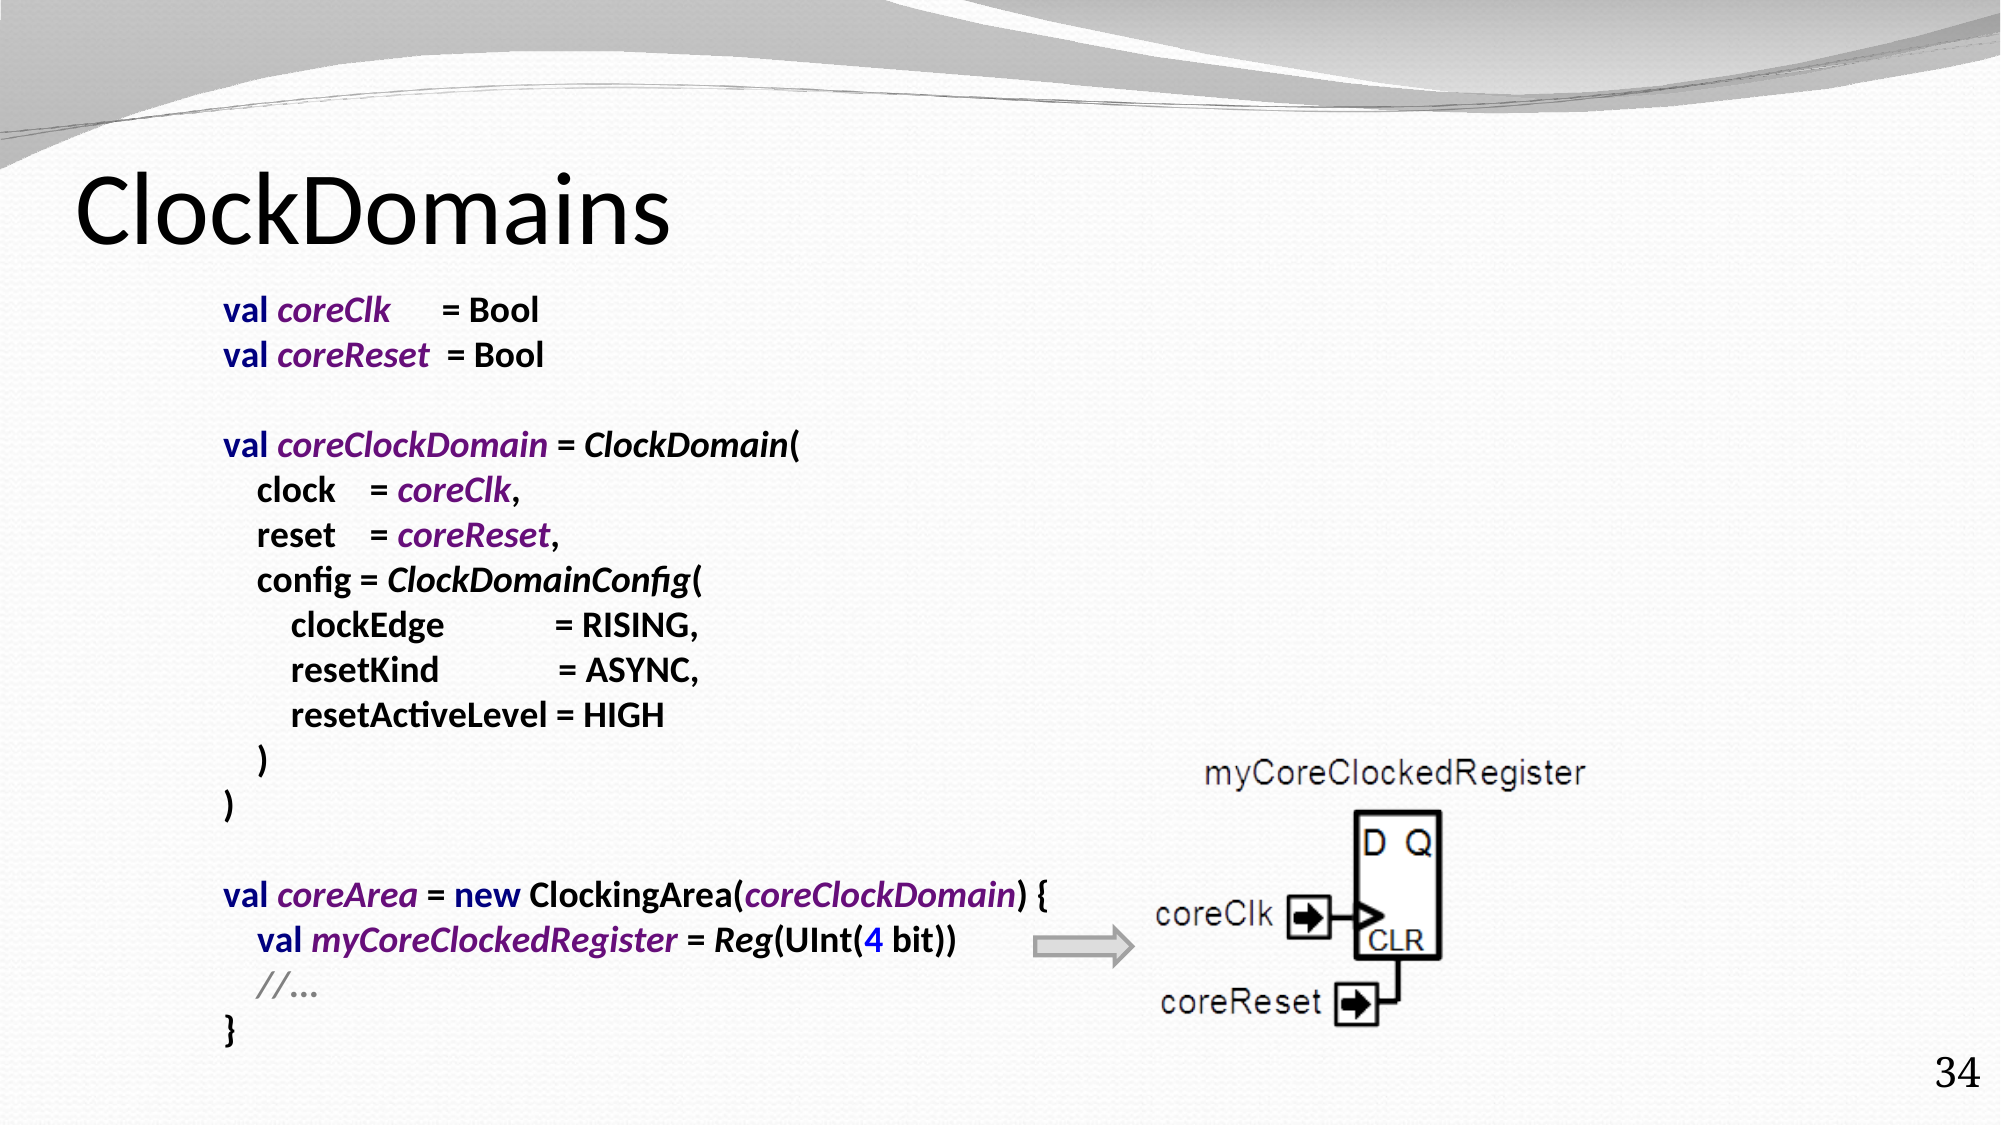

# ClockDomains
 val coreClk = Bool
 val coreReset = Bool
 val coreClockDomain = ClockDomain(
 clock = coreClk,
 reset = coreReset,
 config = ClockDomainConfig(
 clockEdge = RISING,
 resetKind = ASYNC,
 resetActiveLevel = HIGH
 )
 )
 val coreArea = new ClockingArea(coreClockDomain) {
 val myCoreClockedRegister = Reg(UInt(4 bit))
 //...
 }